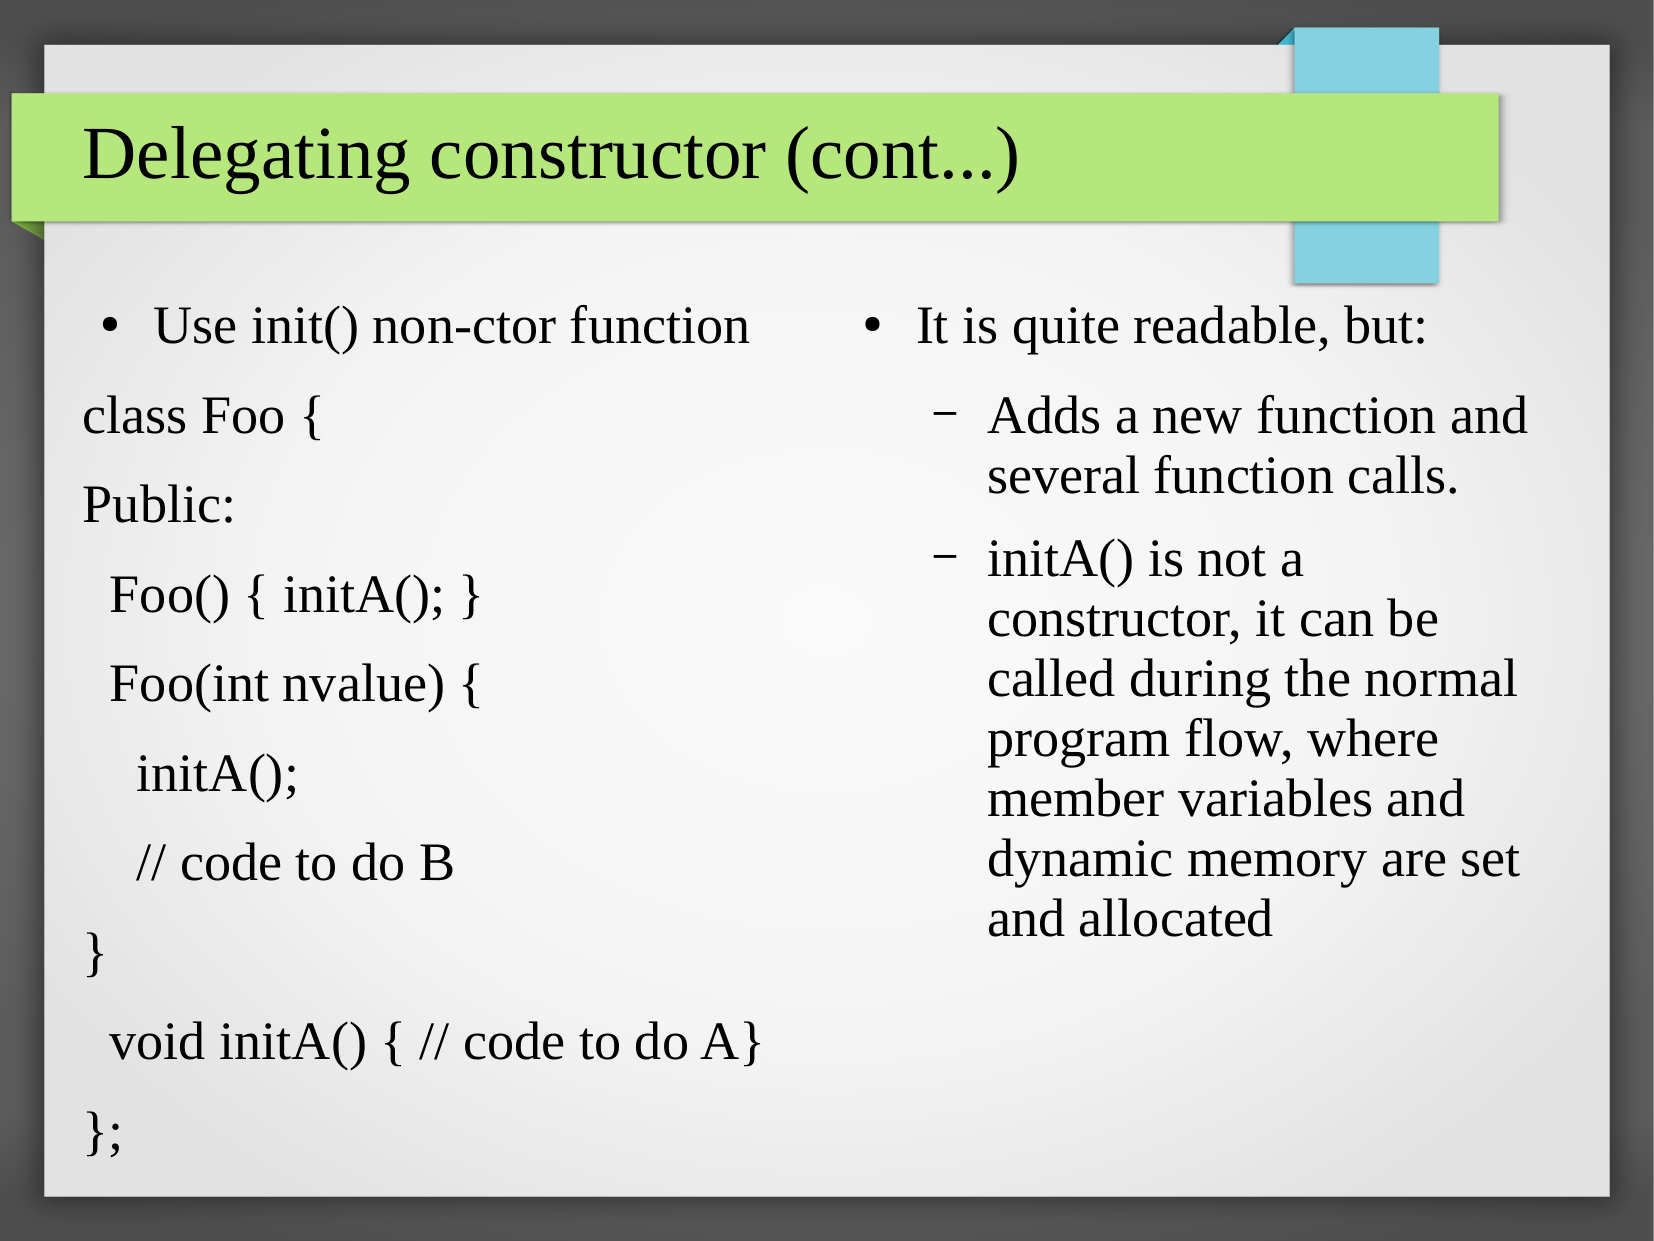

# Delegating constructor (cont...)
Use init() non-ctor function
class Foo {
Public:
 Foo() { initA(); }
 Foo(int nvalue) {
 initA();
 // code to do B
}
 void initA() { // code to do A}
};
It is quite readable, but:
Adds a new function and several function calls.
initA() is not a constructor, it can be called during the normal program flow, where member variables and dynamic memory are set and allocated